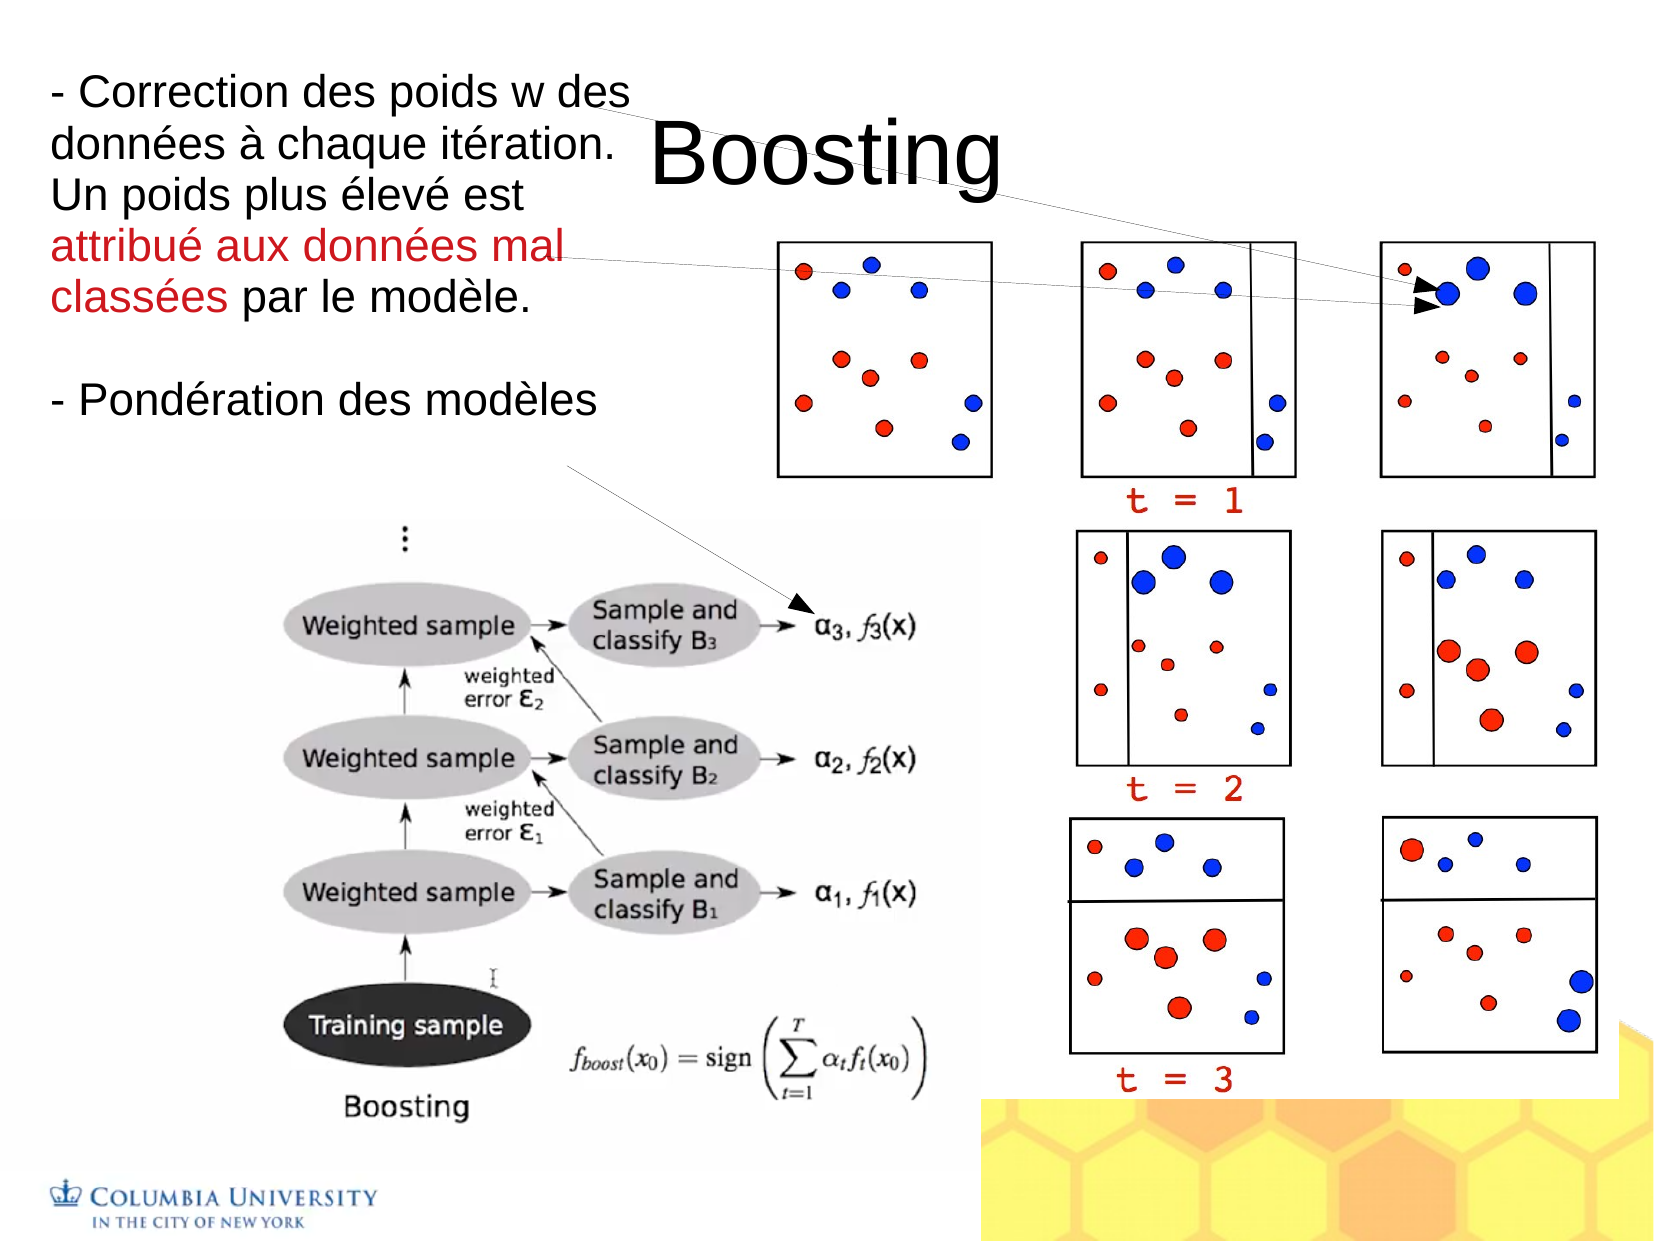

# Boosting
- Correction des poids w des données à chaque itération.
Un poids plus élevé est attribué aux données mal classées par le modèle.
- Pondération des modèles